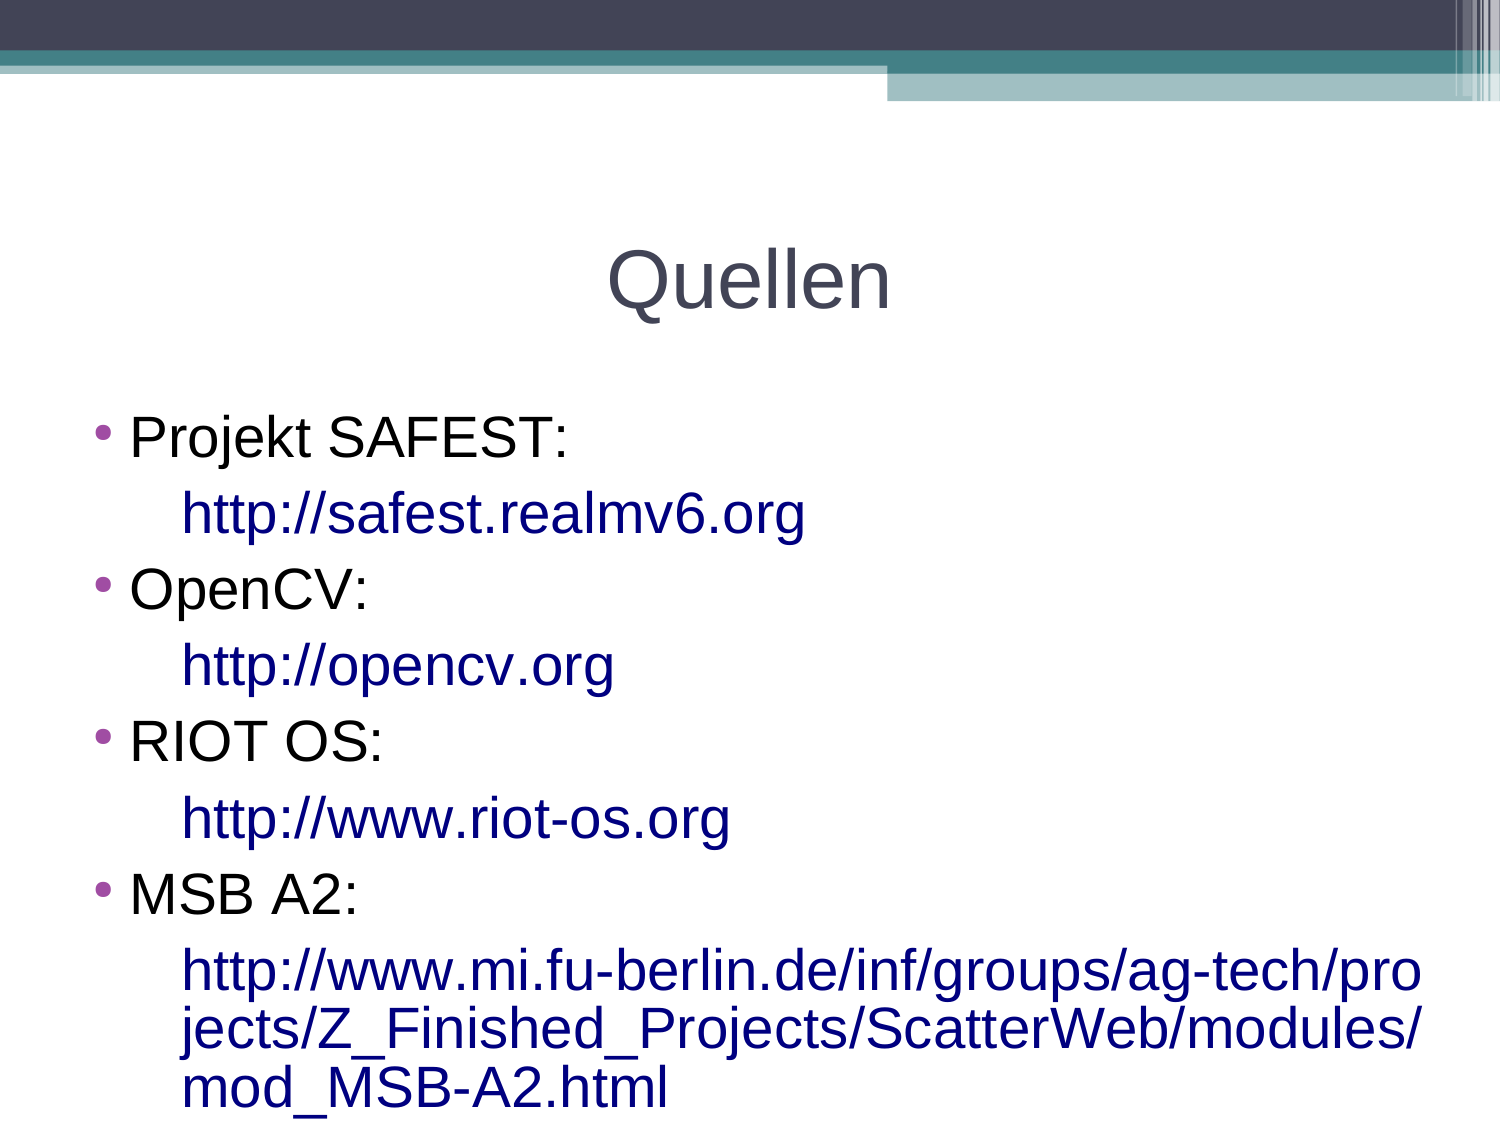

# Quellen
 Projekt SAFEST:
http://safest.realmv6.org
 OpenCV:
http://opencv.org
 RIOT OS:
http://www.riot-os.org
 MSB A2:
http://www.mi.fu-berlin.de/inf/groups/ag-tech/projects/Z_Finished_Projects/ScatterWeb/modules/mod_MSB-A2.html